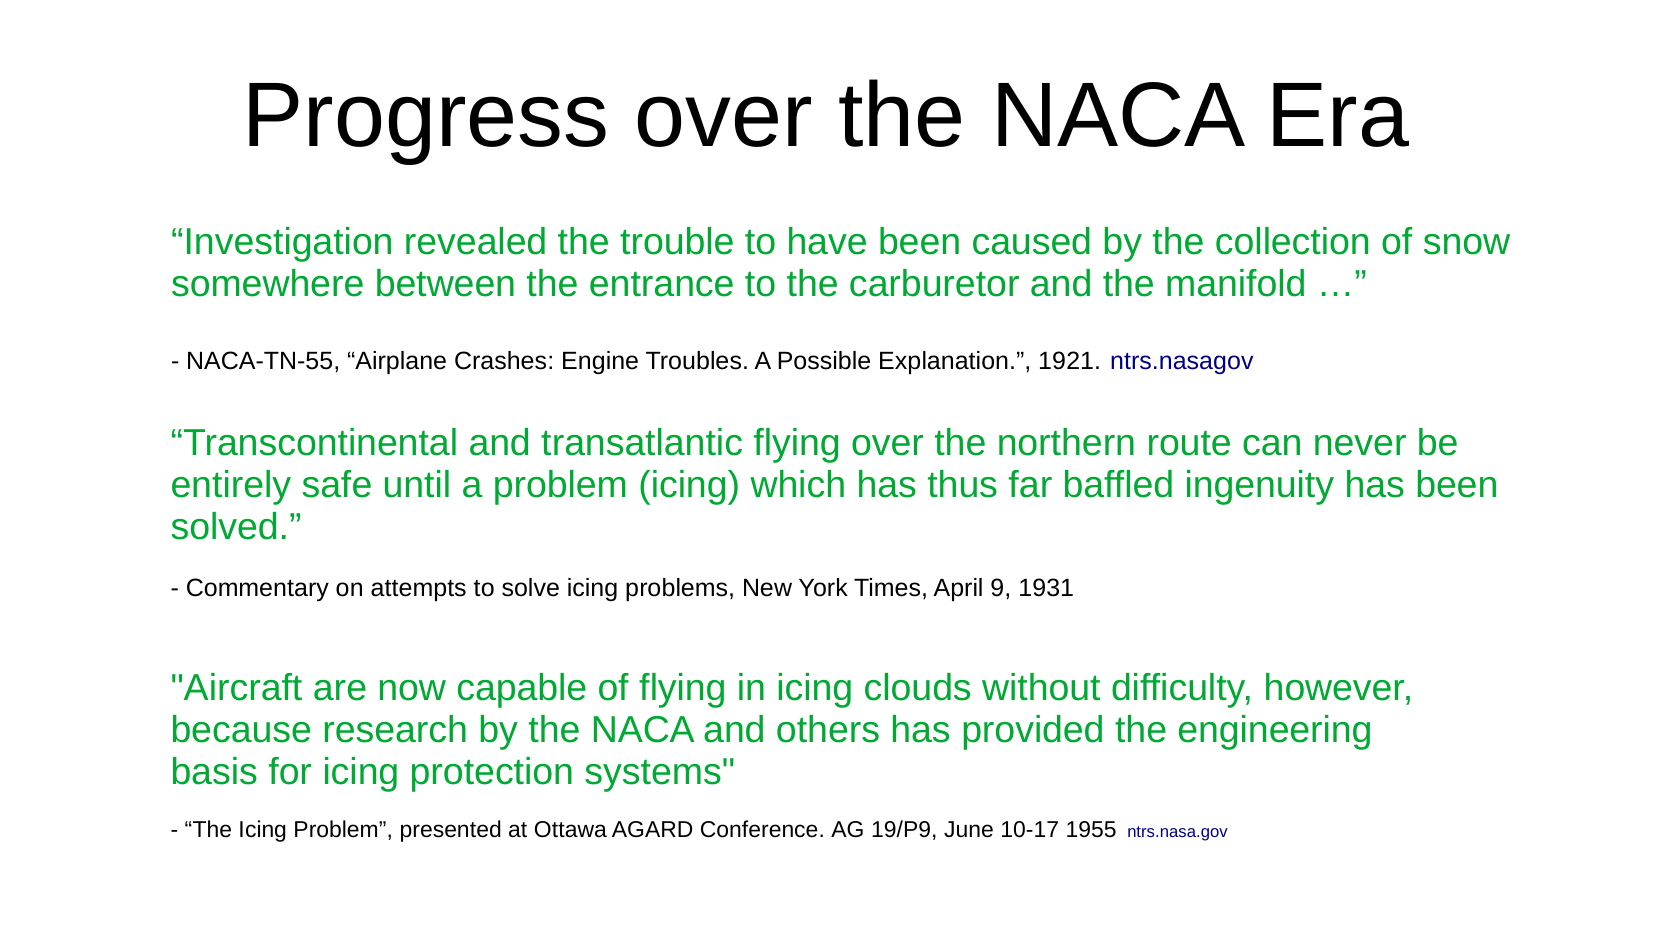

# Progress over the NACA Era
“Investigation revealed the trouble to have been caused by the collection of snow somewhere between the entrance to the carburetor and the manifold …”
- NACA-TN-55, “Airplane Crashes: Engine Troubles. A Possible Explanation.”, 1921. ntrs.nasagov
“Transcontinental and transatlantic flying over the northern route can never be entirely safe until a problem (icing) which has thus far baffled ingenuity has been solved.”
- Commentary on attempts to solve icing problems, New York Times, April 9, 1931
"Aircraft are now capable of flying in icing clouds without difficulty, however, because research by the NACA and others has provided the engineering basis for icing protection systems"
- “The Icing Problem”, presented at Ottawa AGARD Conference. AG 19/P9, June 10-17 1955
ntrs.nasa.gov